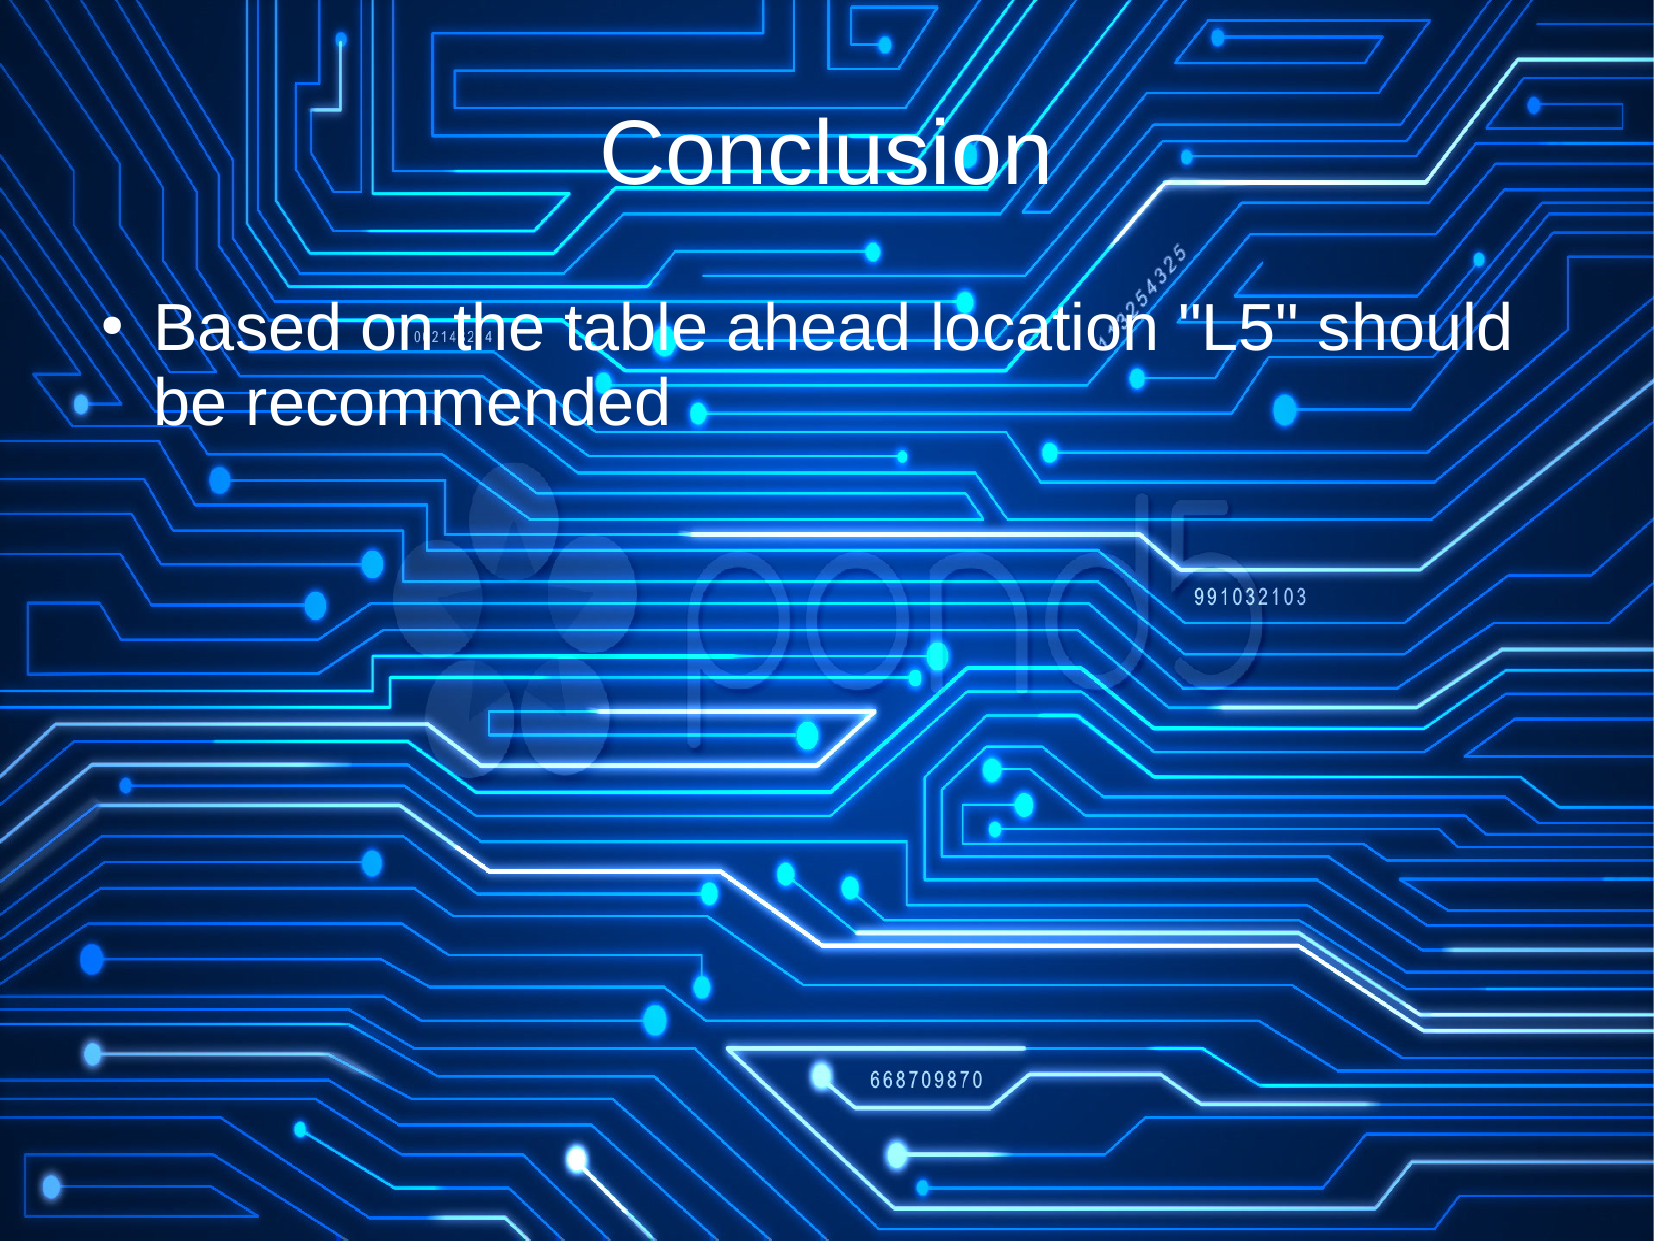

# Conclusion
Based on the table ahead location "L5" should be recommended